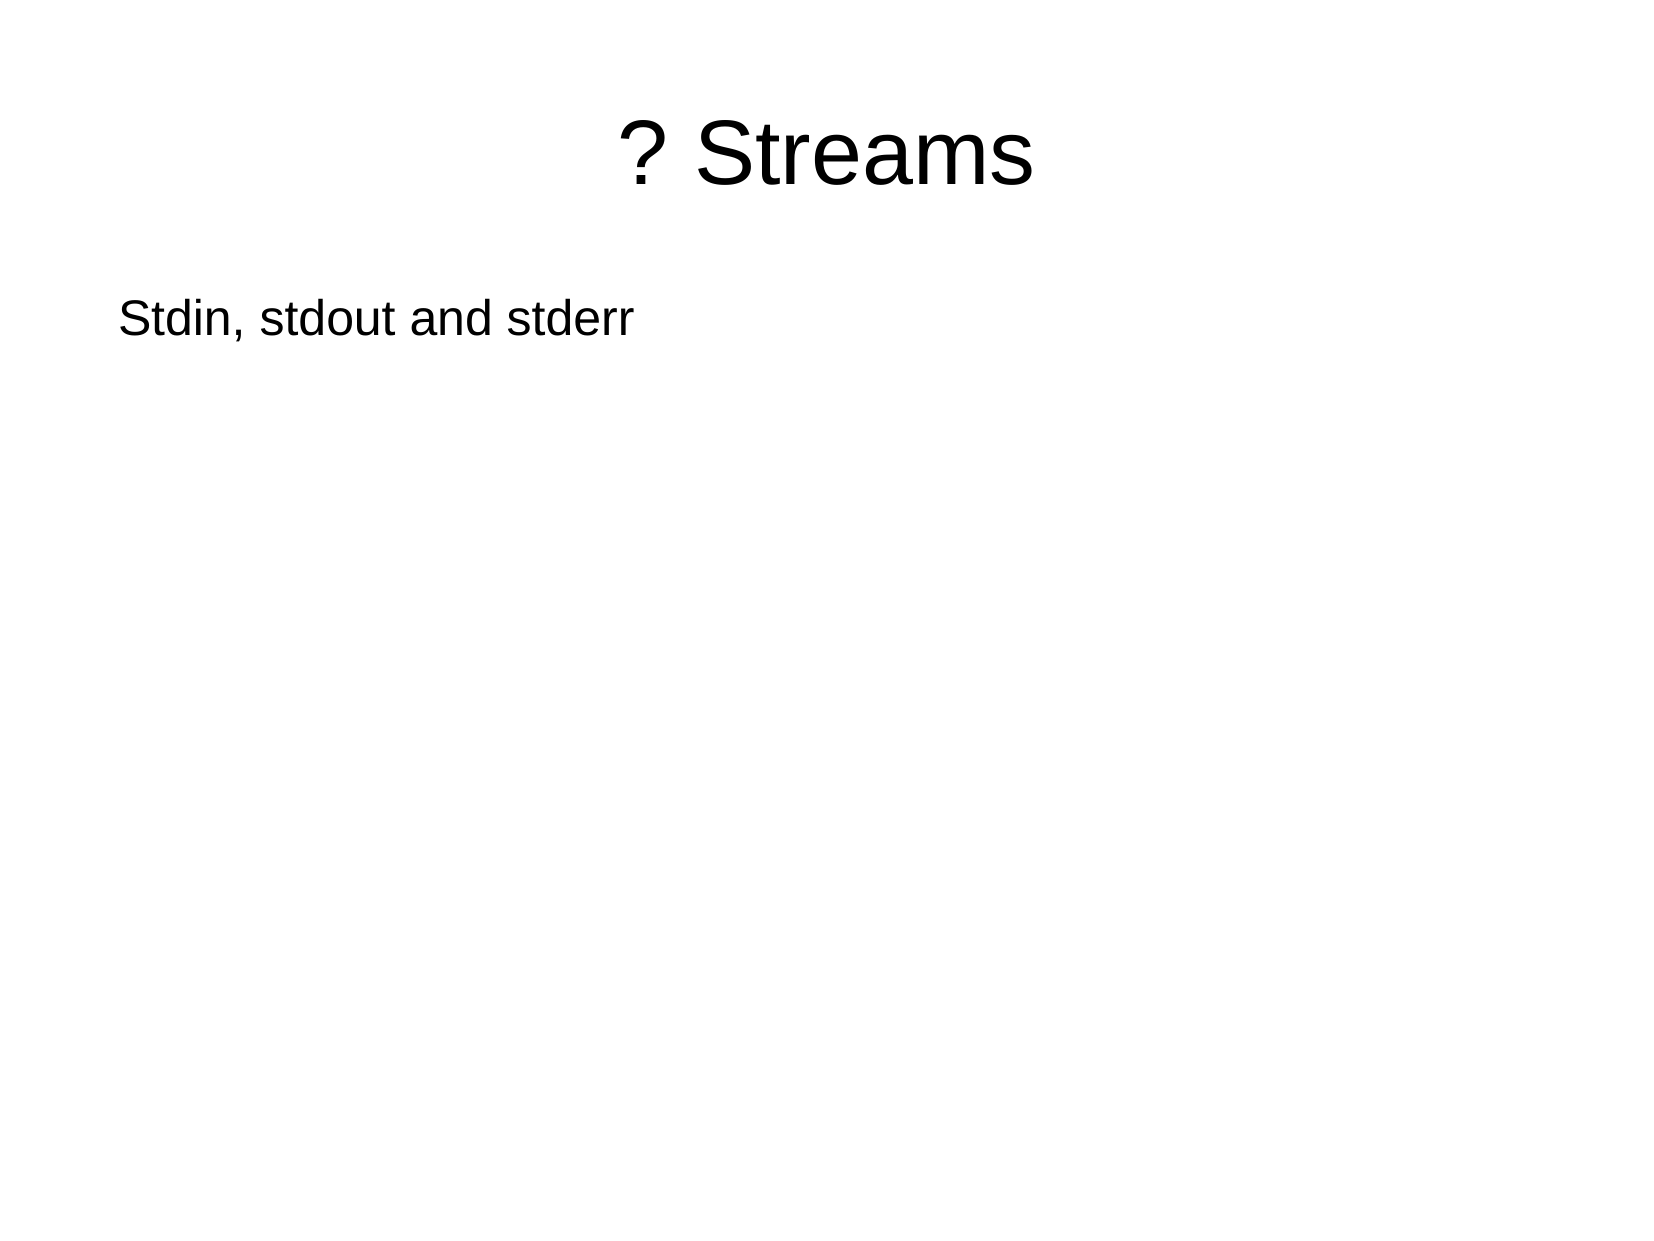

# ? Streams
Stdin, stdout and stderr